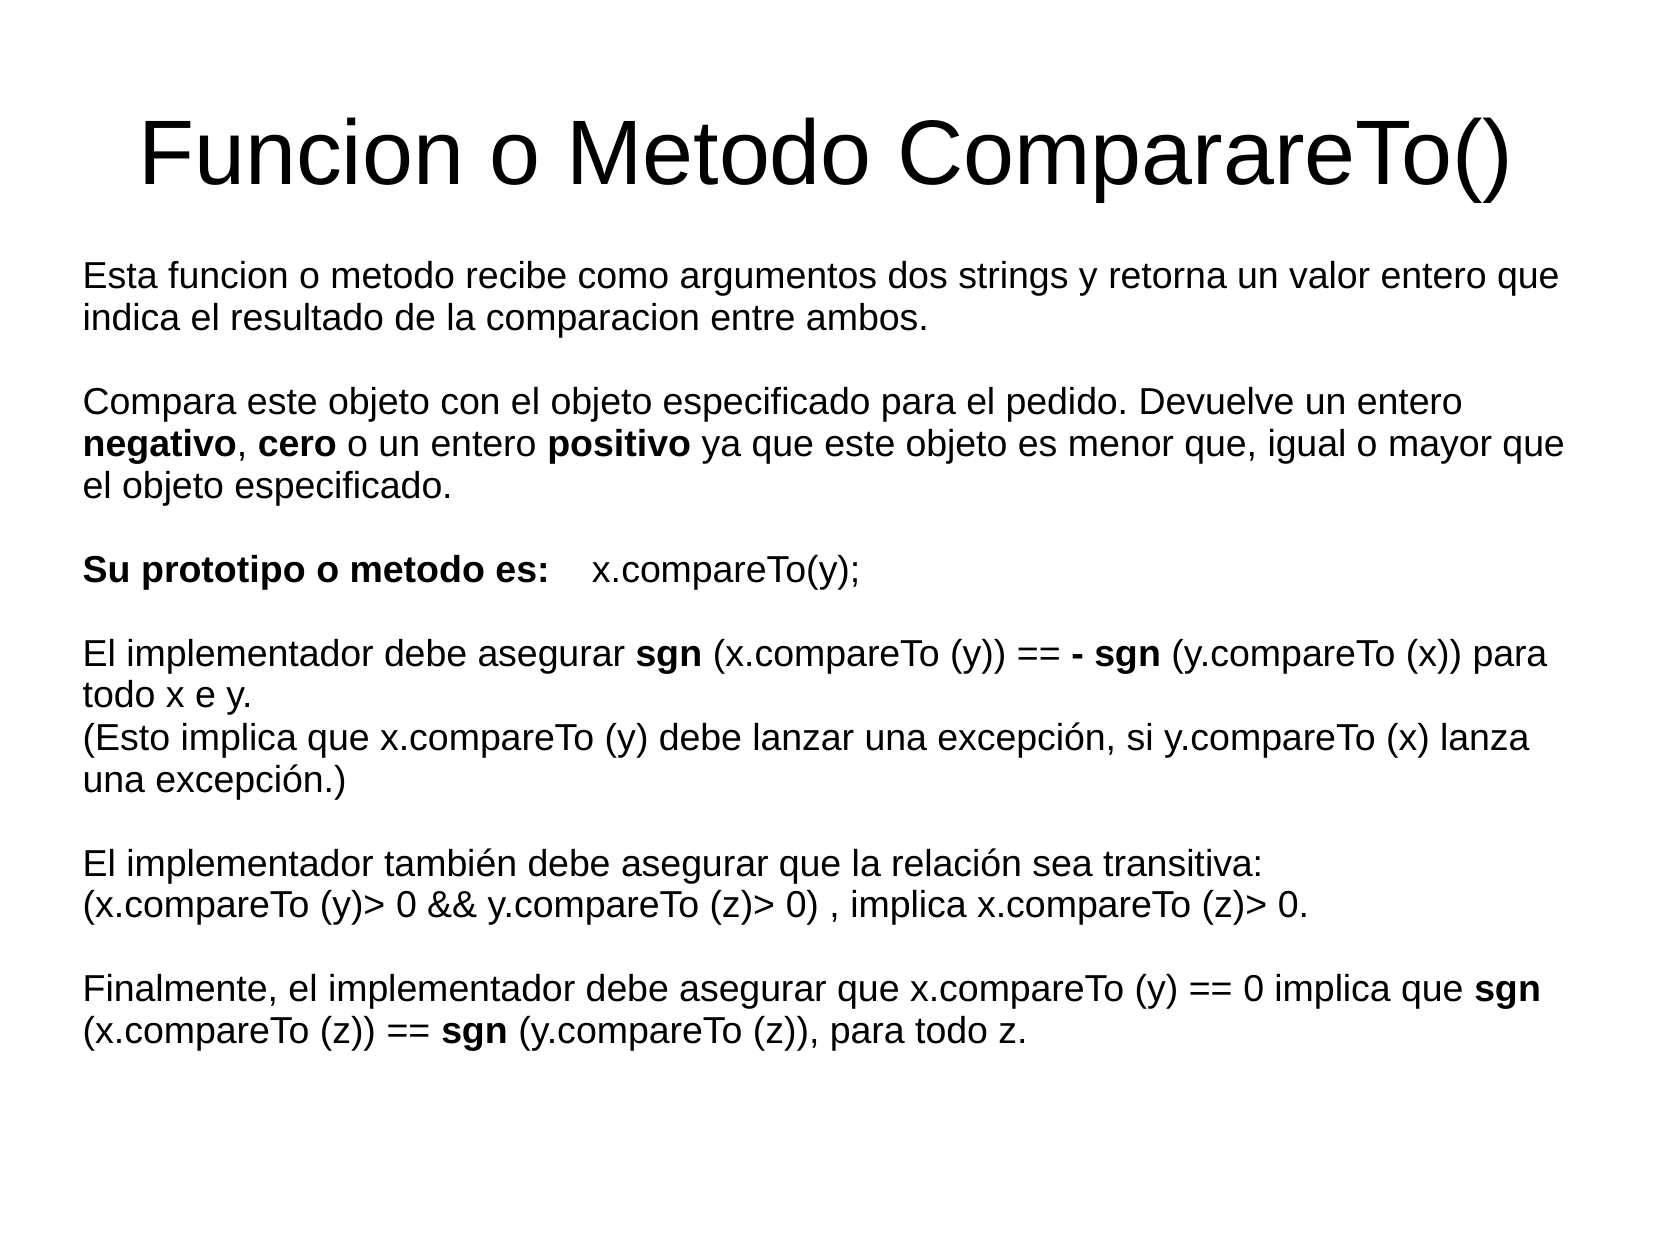

# Funcion o Metodo ComparareTo()
Esta funcion o metodo recibe como argumentos dos strings y retorna un valor entero que indica el resultado de la comparacion entre ambos.
Compara este objeto con el objeto especificado para el pedido. Devuelve un entero negativo, cero o un entero positivo ya que este objeto es menor que, igual o mayor que el objeto especificado.
Su prototipo o metodo es: x.compareTo(y);
El implementador debe asegurar sgn (x.compareTo (y)) == - sgn (y.compareTo (x)) para todo x e y.
(Esto implica que x.compareTo (y) debe lanzar una excepción, si y.compareTo (x) lanza una excepción.)
El implementador también debe asegurar que la relación sea transitiva:
(x.compareTo (y)> 0 && y.compareTo (z)> 0) , implica x.compareTo (z)> 0.
Finalmente, el implementador debe asegurar que x.compareTo (y) == 0 implica que sgn (x.compareTo (z)) == sgn (y.compareTo (z)), para todo z.